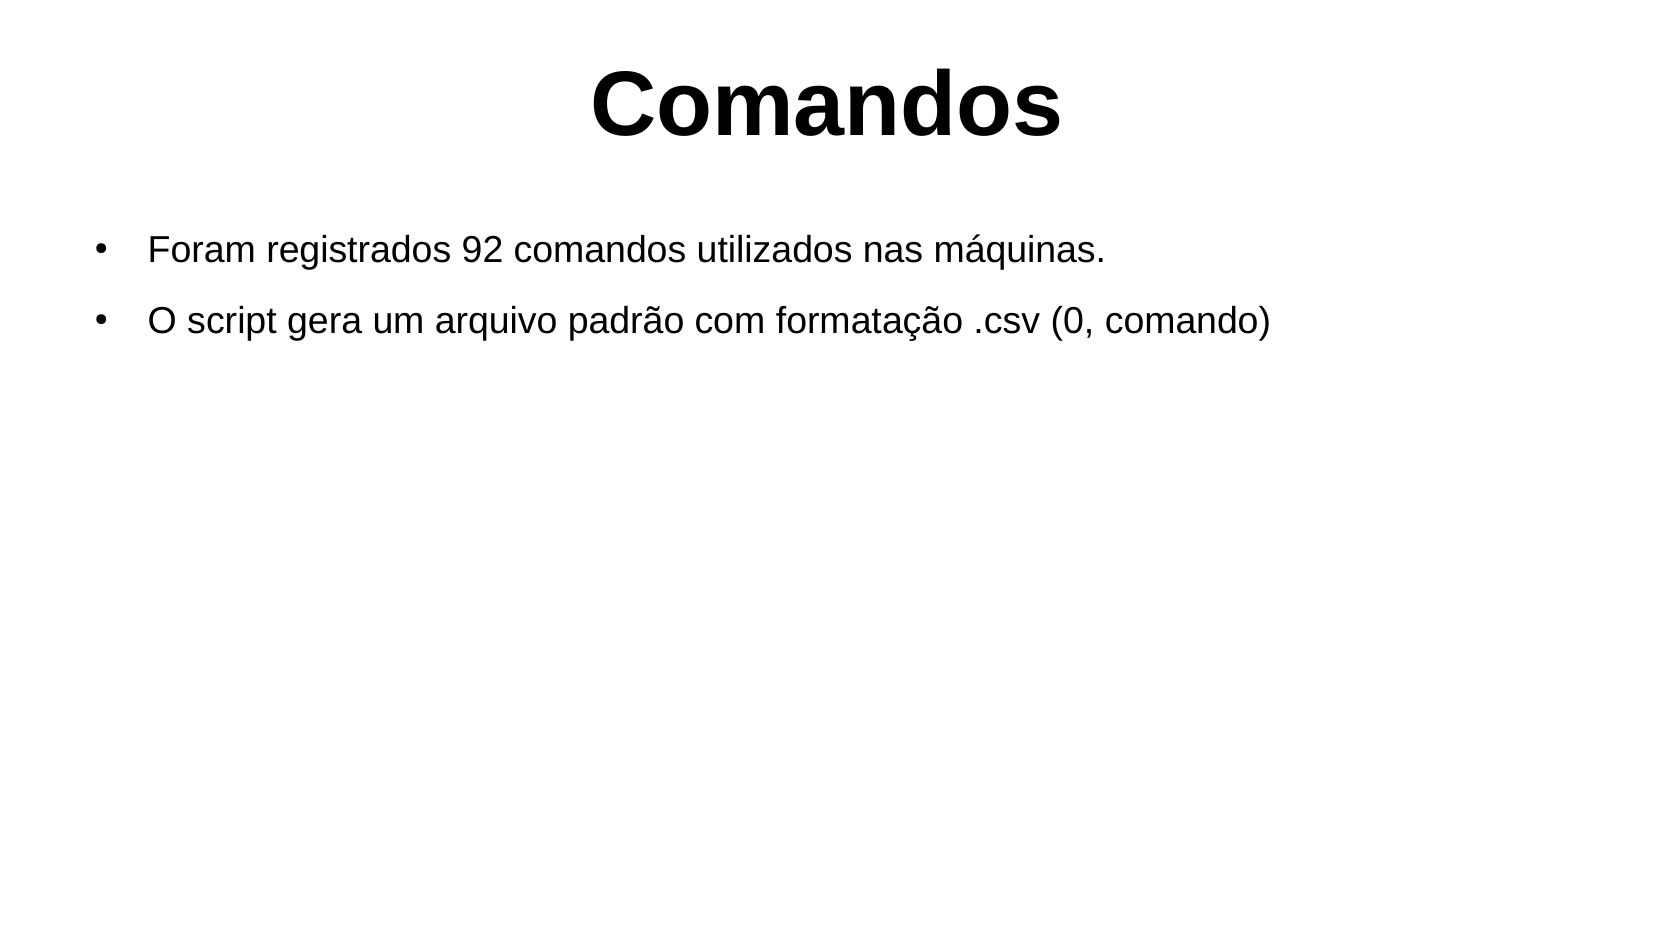

Comandos
# Foram registrados 92 comandos utilizados nas máquinas.
O script gera um arquivo padrão com formatação .csv (0, comando)